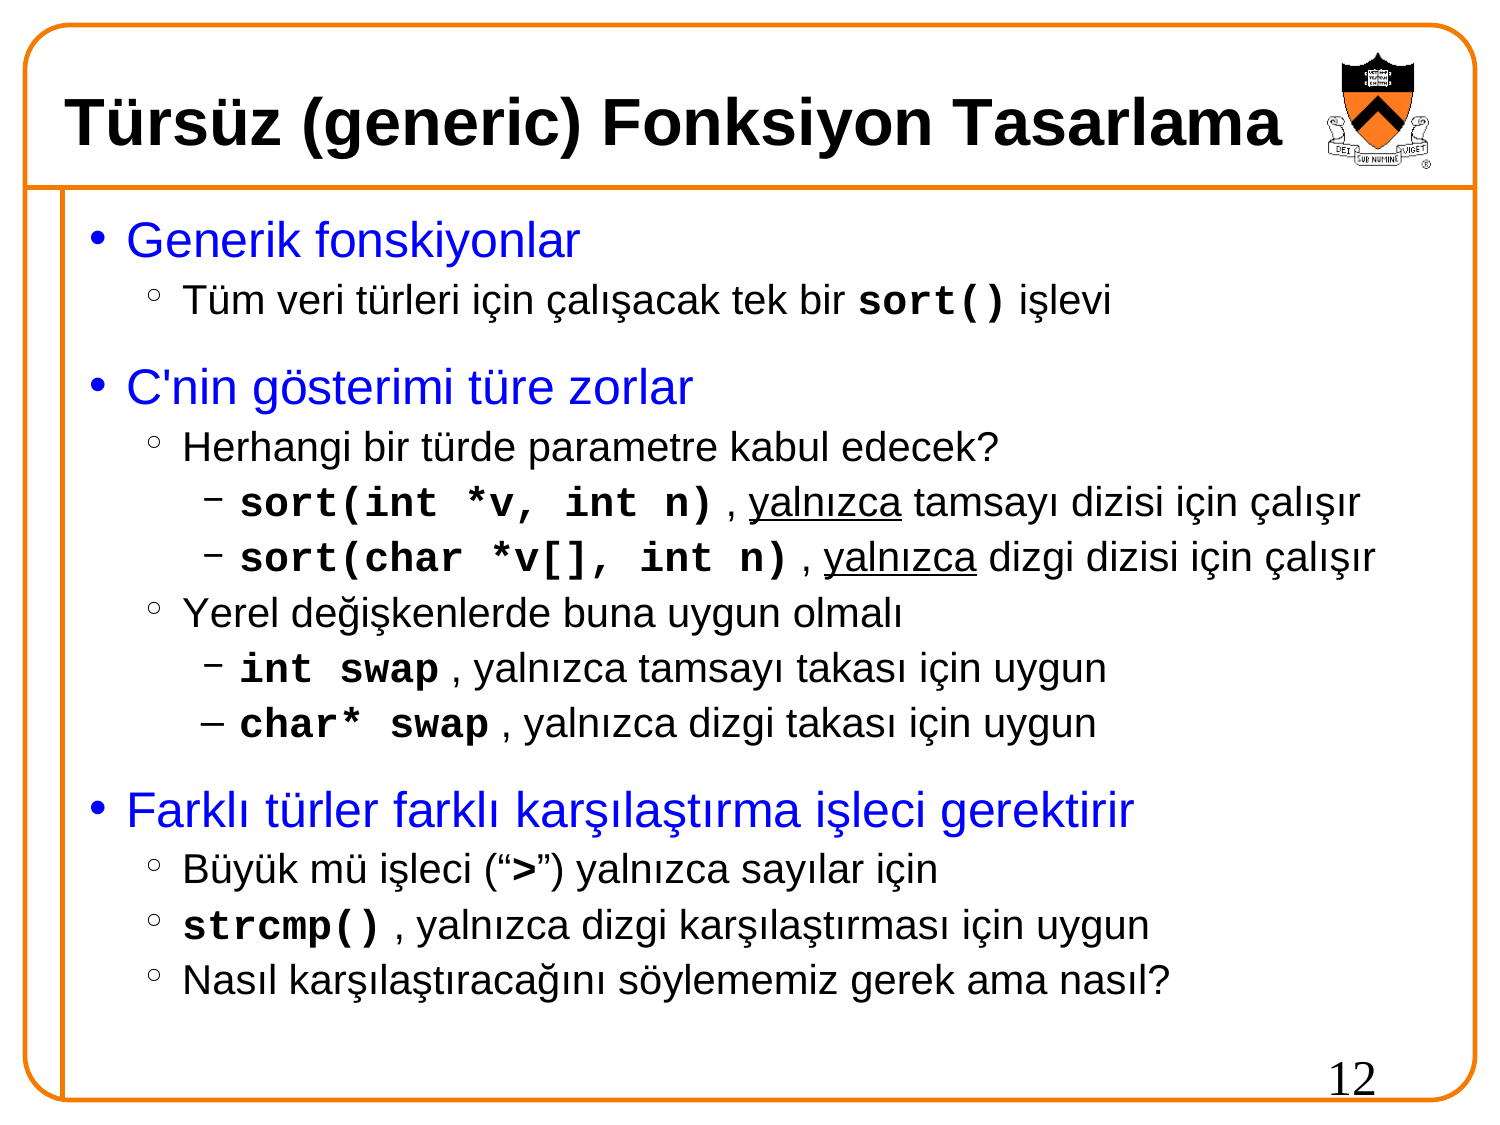

# Türsüz (generic) Fonksiyon Tasarlama
Generik fonskiyonlar
Tüm veri türleri için çalışacak tek bir sort() işlevi
C'nin gösterimi türe zorlar
Herhangi bir türde parametre kabul edecek?
sort(int *v, int n) , yalnızca tamsayı dizisi için çalışır
sort(char *v[], int n) , yalnızca dizgi dizisi için çalışır
Yerel değişkenlerde buna uygun olmalı
int swap , yalnızca tamsayı takası için uygun
char* swap , yalnızca dizgi takası için uygun
Farklı türler farklı karşılaştırma işleci gerektirir
Büyük mü işleci (“>”) yalnızca sayılar için
strcmp() , yalnızca dizgi karşılaştırması için uygun
Nasıl karşılaştıracağını söylememiz gerek ama nasıl?
12